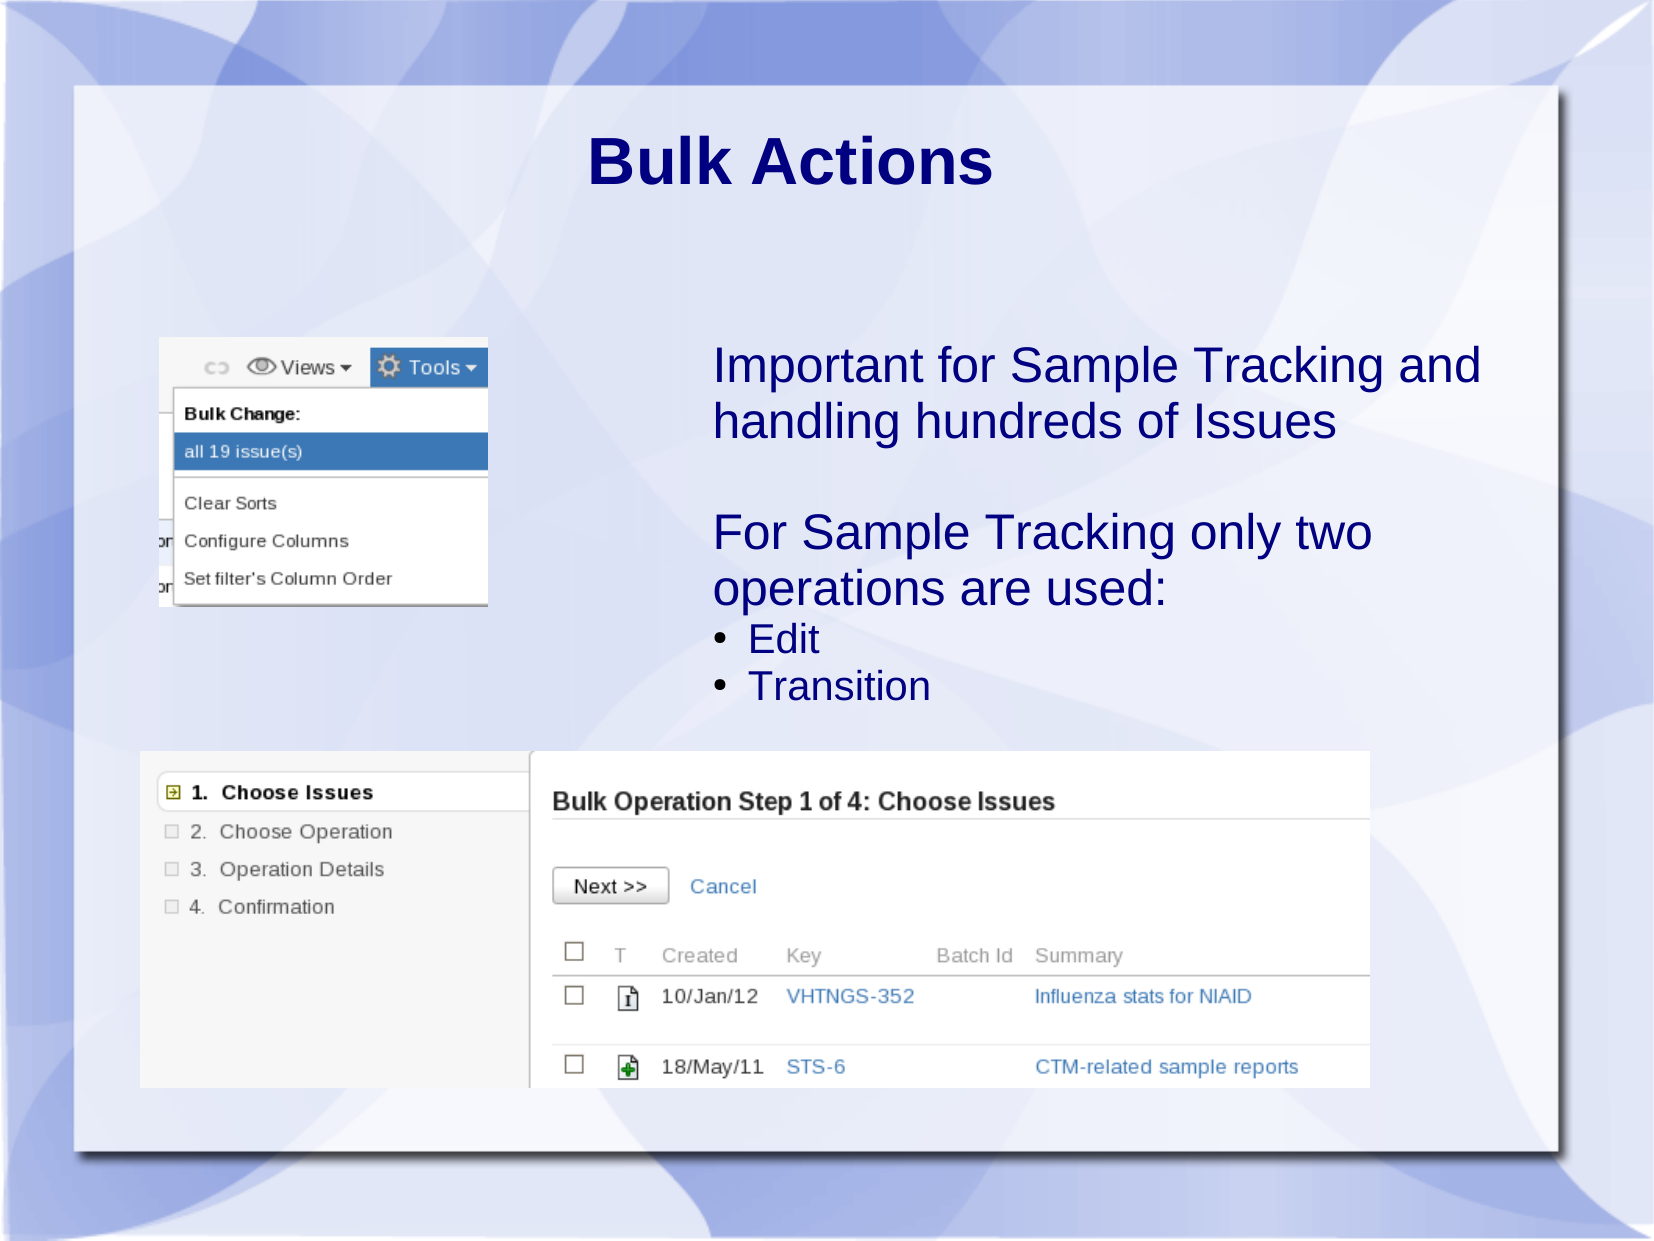

# Bulk Actions
Important for Sample Tracking and handling hundreds of Issues
For Sample Tracking only two operations are used:
Edit
Transition